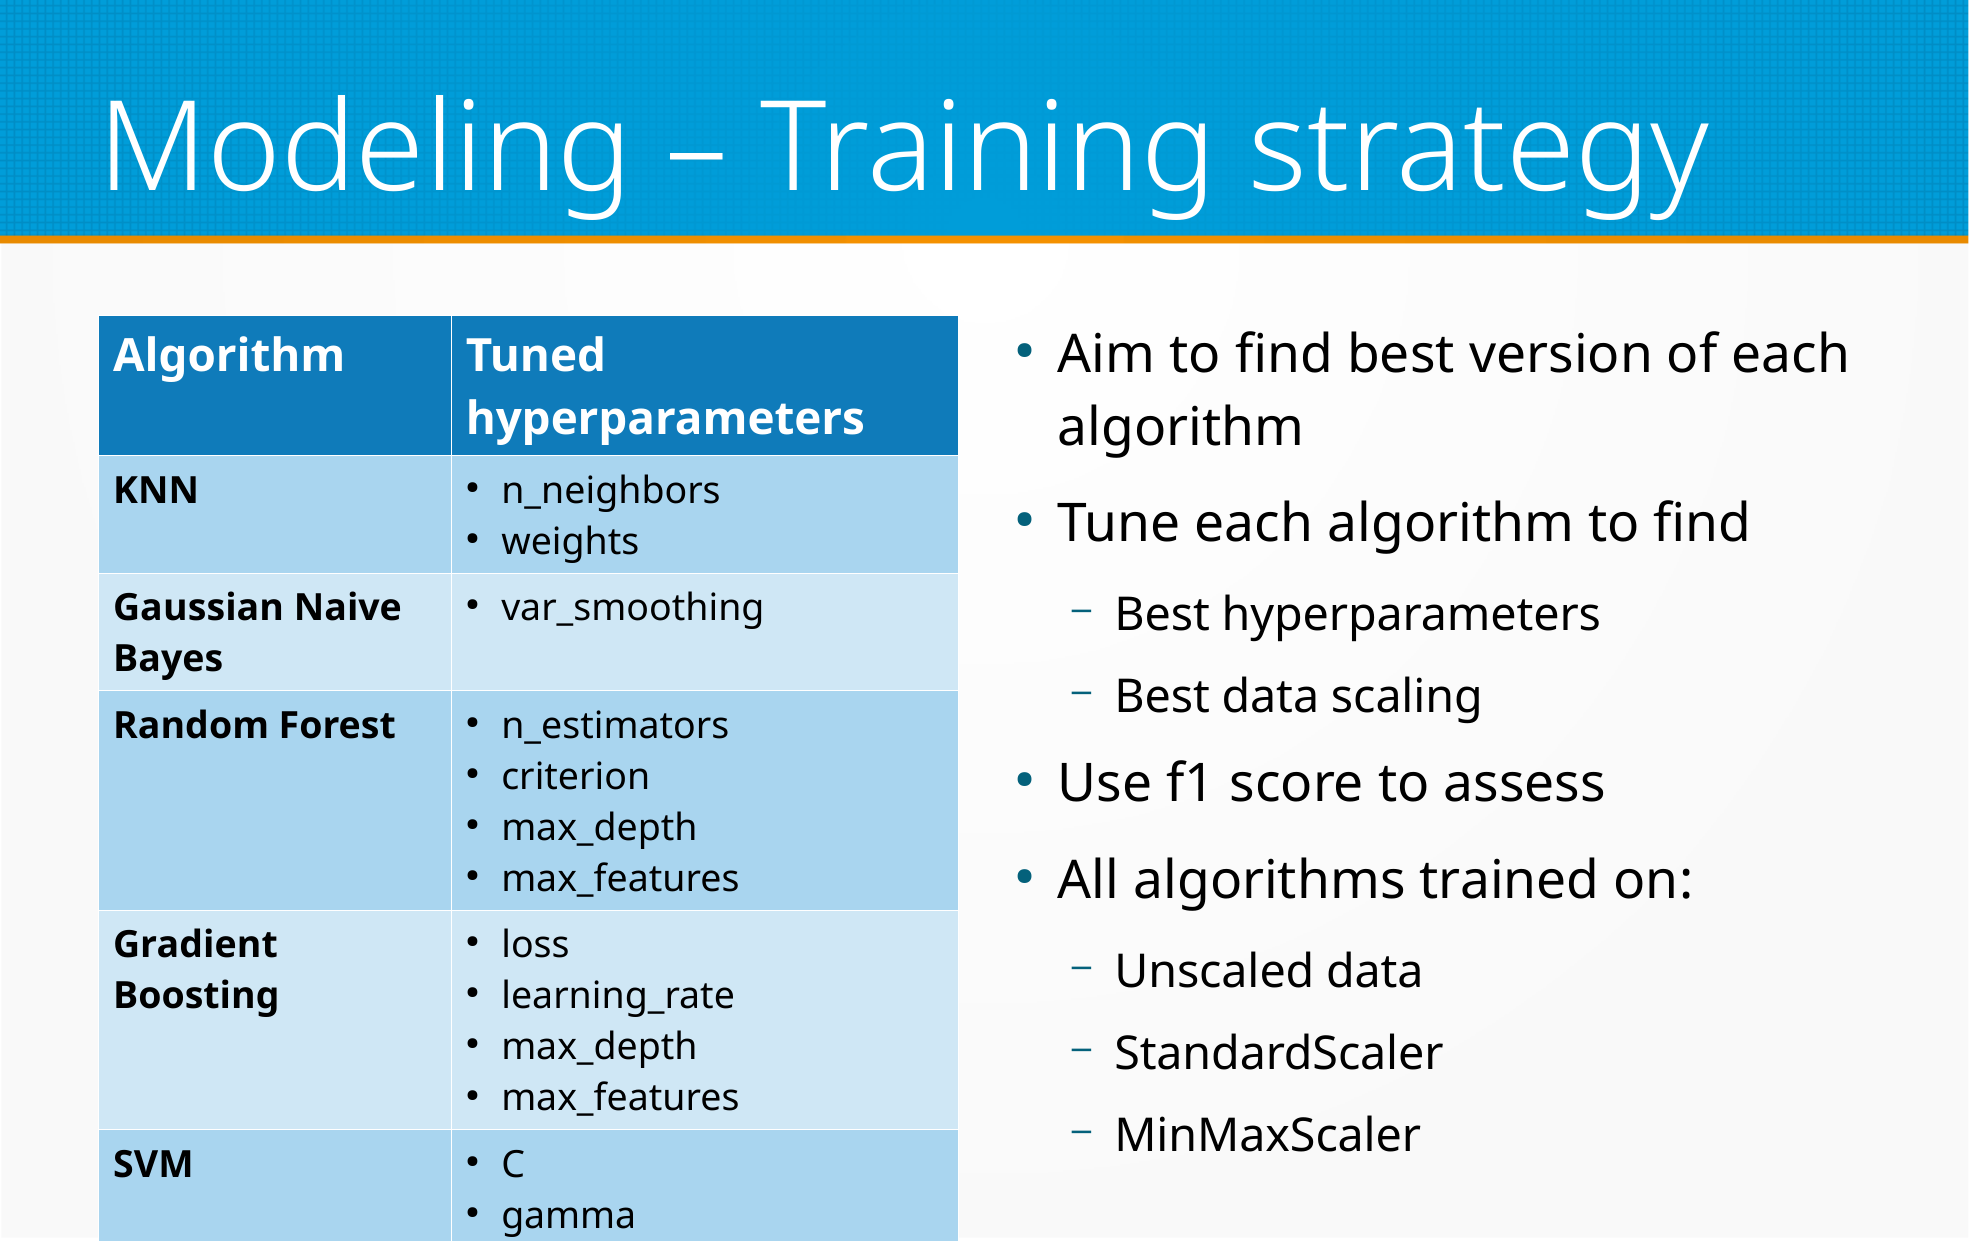

# Modeling – Training strategy
| Algorithm | Tuned hyperparameters |
| --- | --- |
| KNN | n\_neighbors weights |
| Gaussian Naive Bayes | var\_smoothing |
| Random Forest | n\_estimators criterion max\_depth max\_features |
| Gradient Boosting | loss learning\_rate max\_depth max\_features |
| SVM | C gamma |
Aim to find best version of each algorithm
Tune each algorithm to find
Best hyperparameters
Best data scaling
Use f1 score to assess
All algorithms trained on:
Unscaled data
StandardScaler
MinMaxScaler